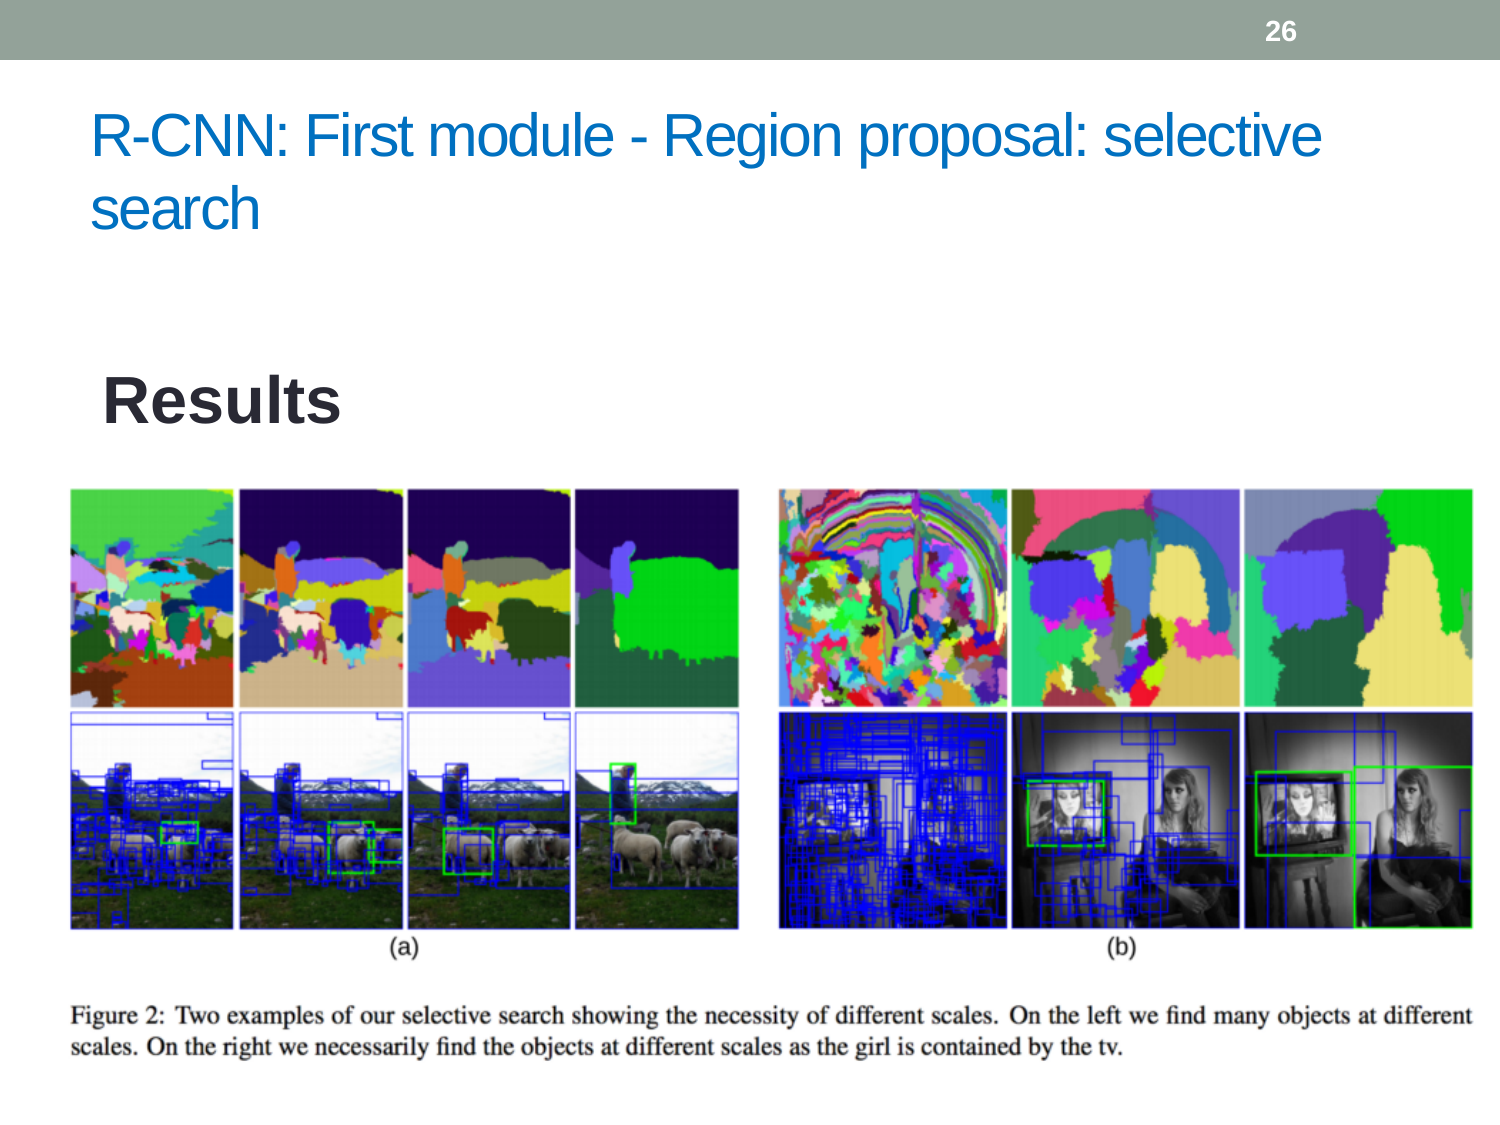

# R-CNN: First module - Region proposal: selective search
Results